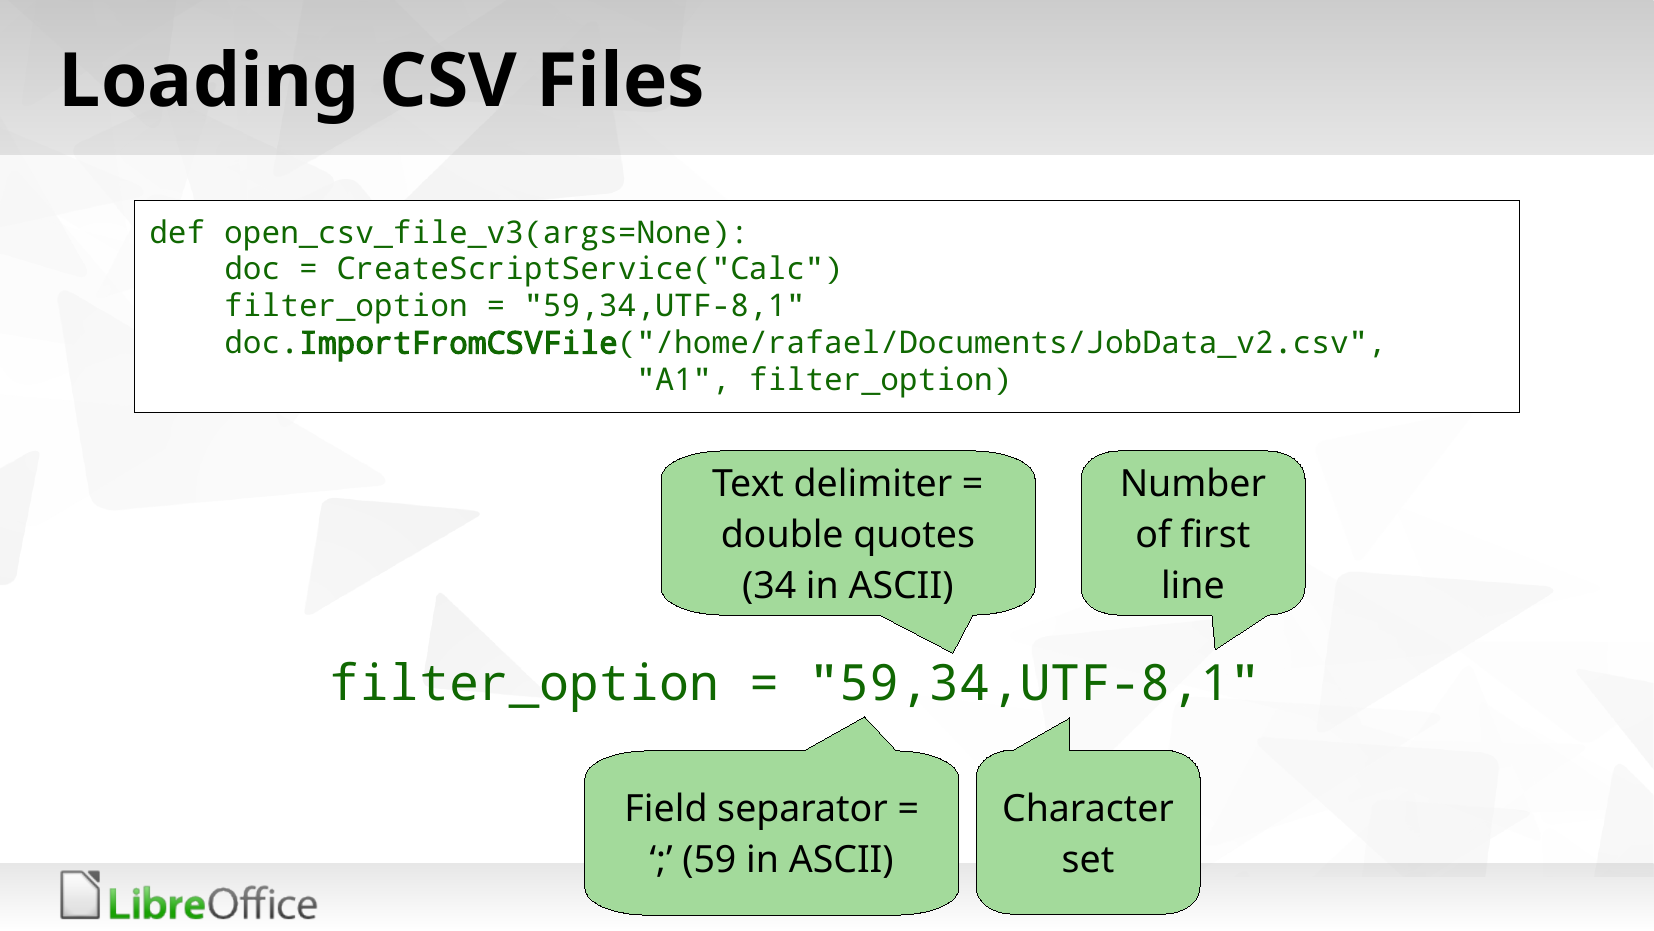

# Loading CSV Files
def open_csv_file_v3(args=None):
 doc = CreateScriptService("Calc")
 filter_option = "59,34,UTF-8,1"
 doc.ImportFromCSVFile("/home/rafael/Documents/JobData_v2.csv",
 "A1", filter_option)
Text delimiter = double quotes (34 in ASCII)
Number of first line
filter_option = "59,34,UTF-8,1"
Character set
Field separator = ‘;’ (59 in ASCII)